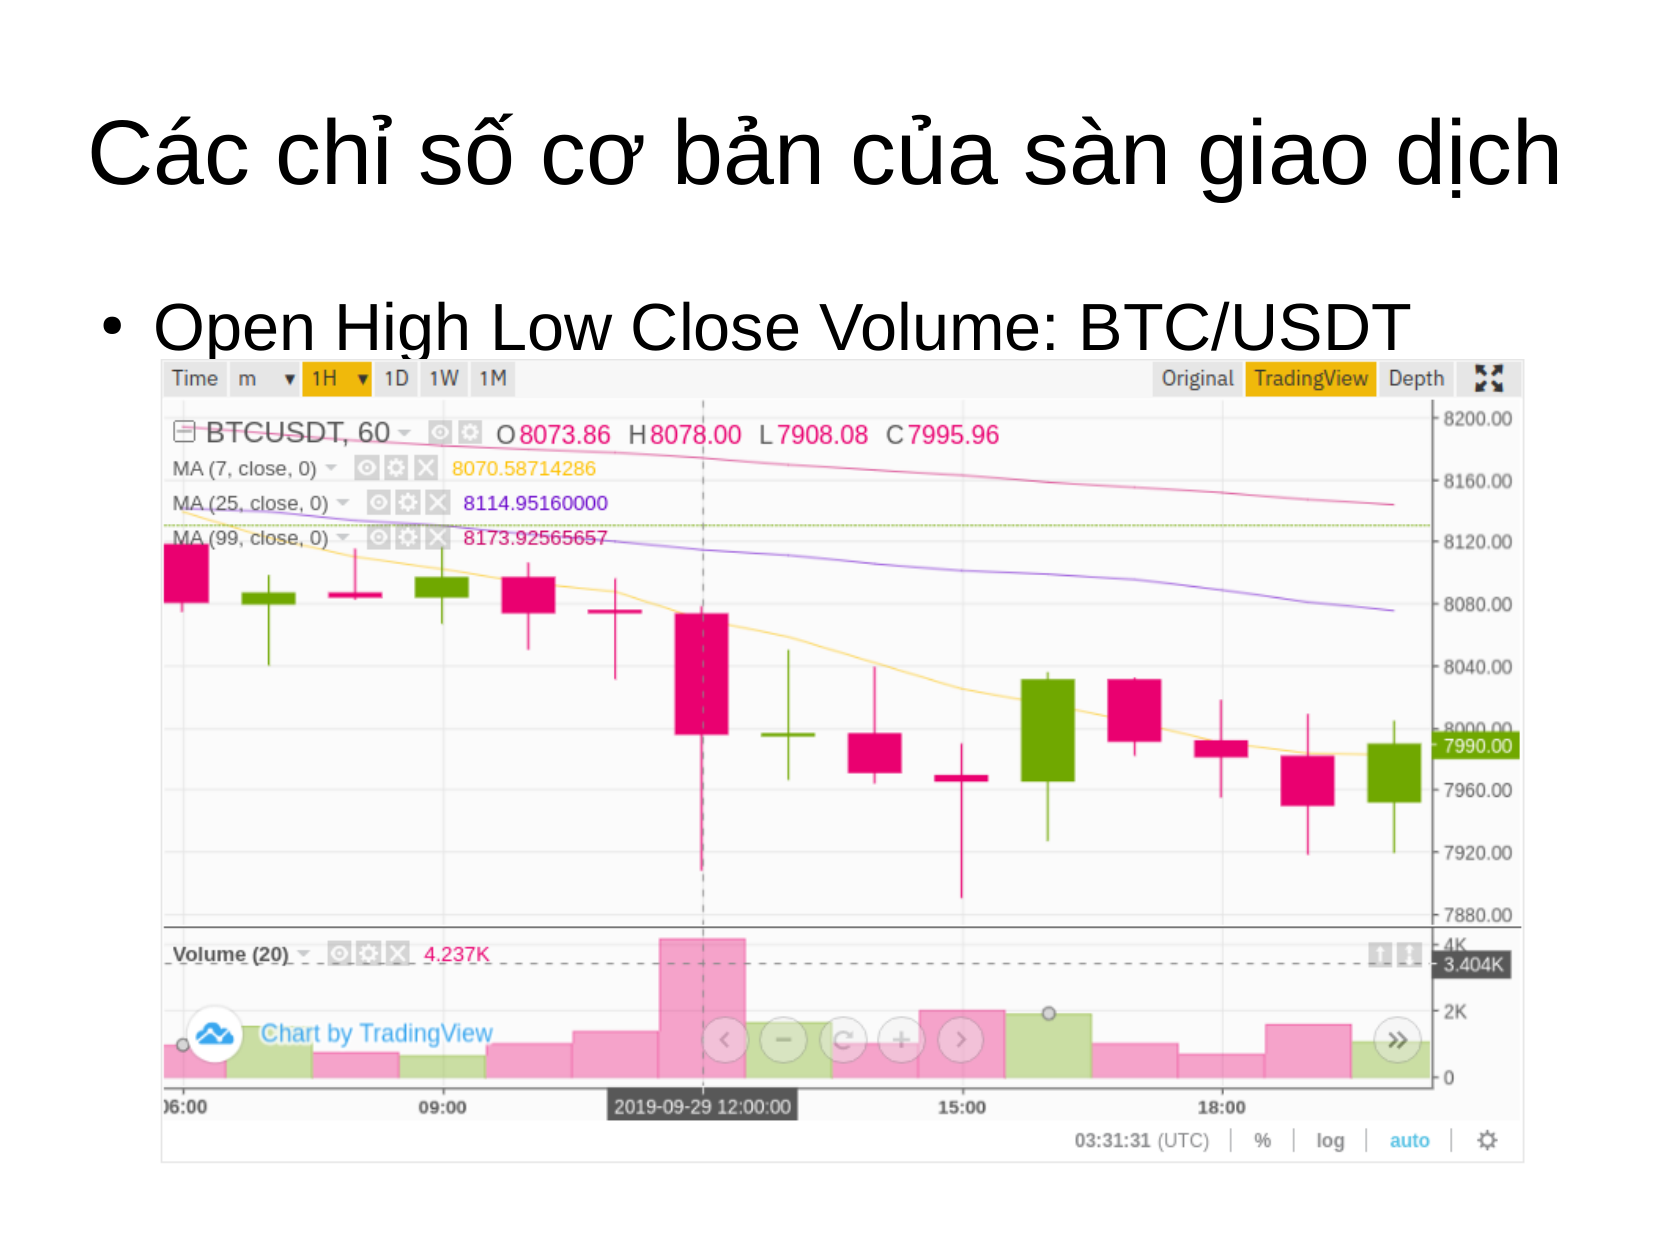

# Các chỉ số cơ bản của sàn giao dịch
Open High Low Close Volume: BTC/USDT